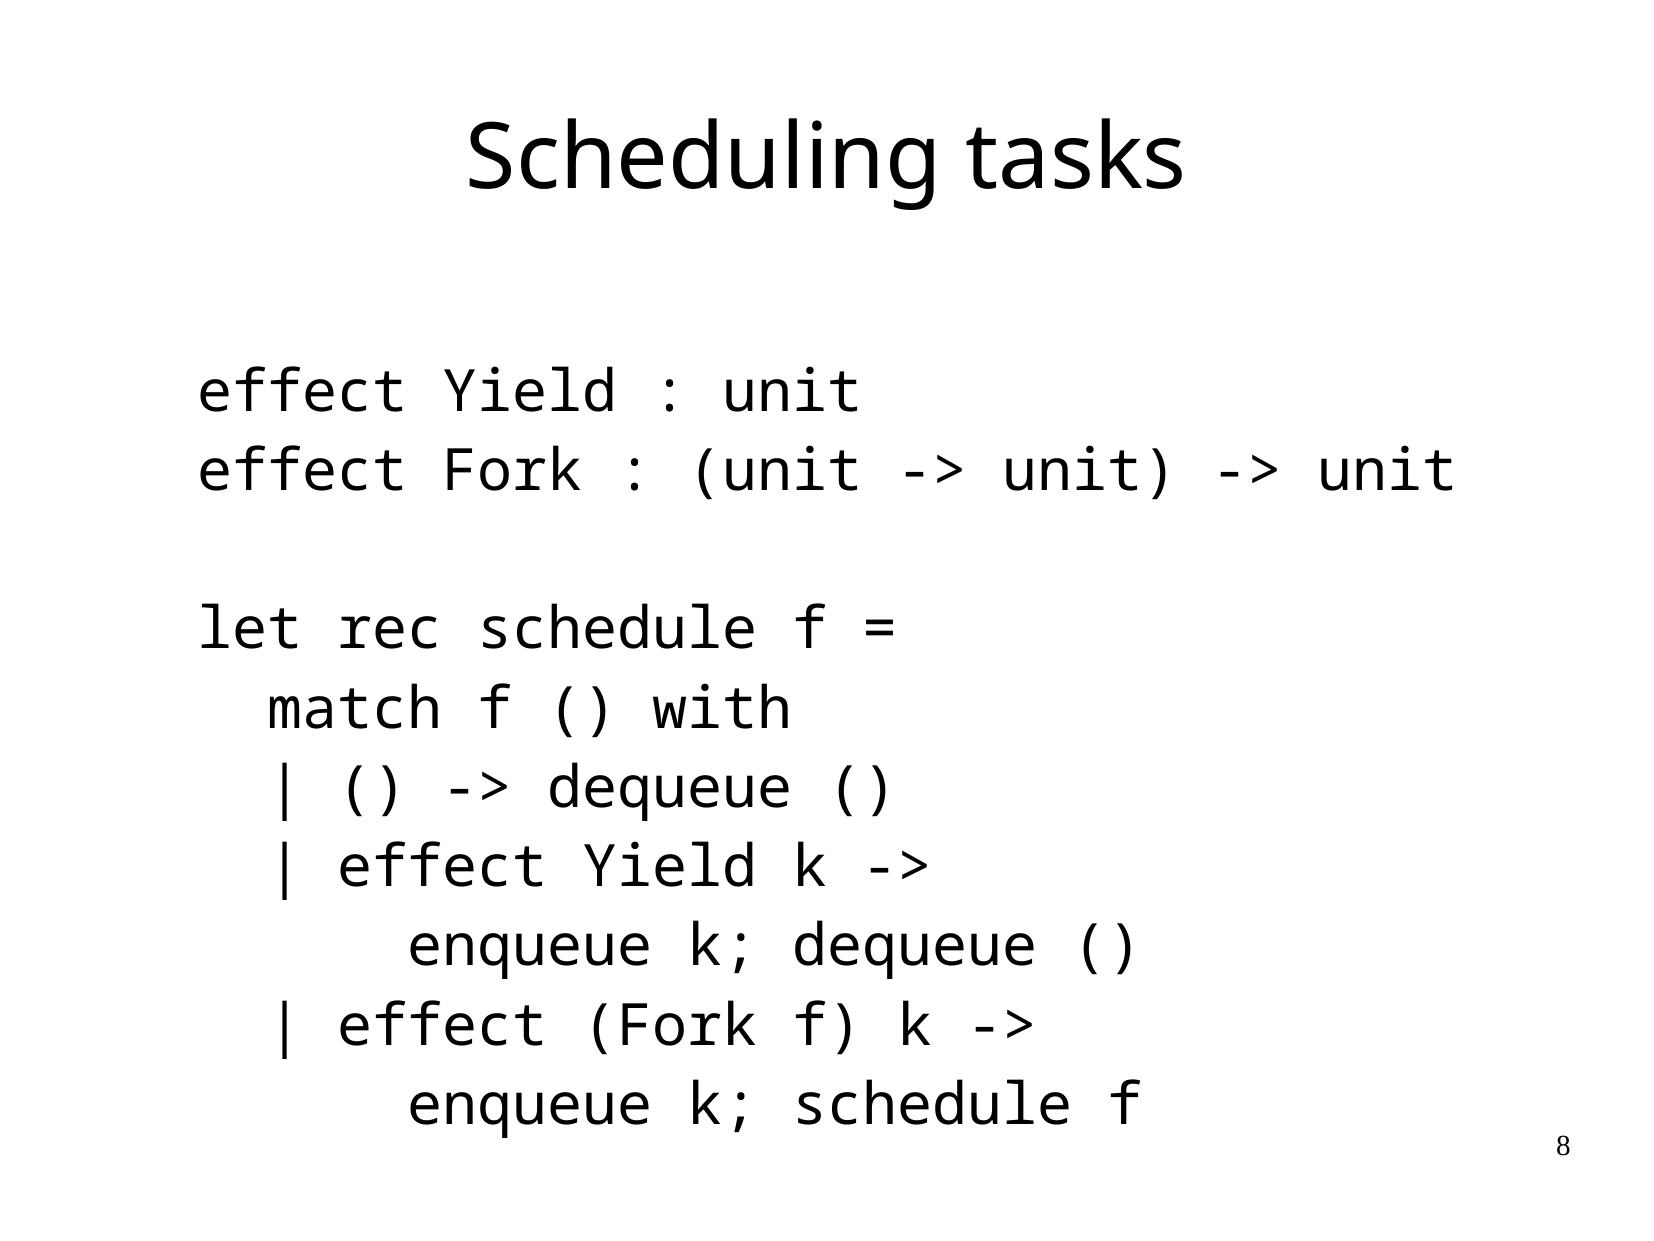

# Scheduling tasks
effect Yield : unit
effect Fork : (unit -> unit) -> unit
let rec schedule f =
 match f () with
 | () -> dequeue ()
 | effect Yield k ->
 enqueue k; dequeue ()
 | effect (Fork f) k ->
 enqueue k; schedule f
8